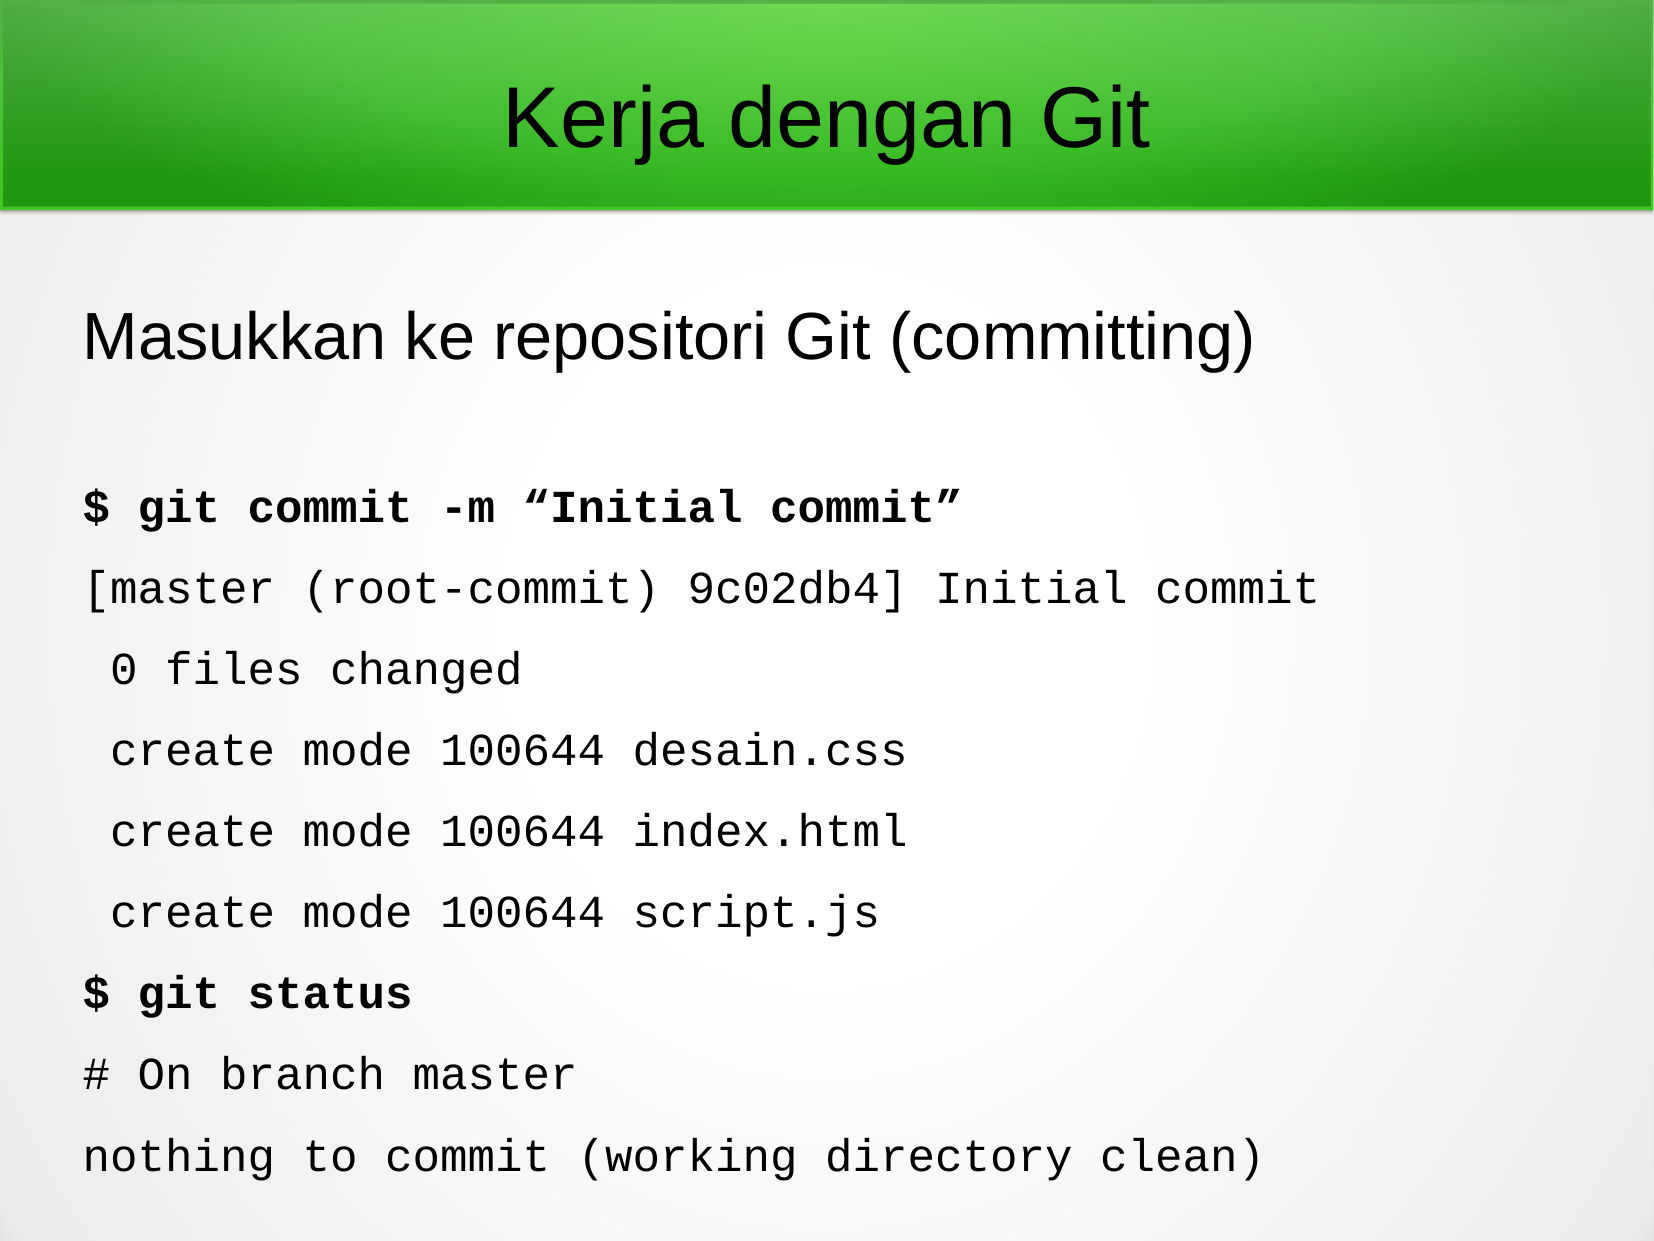

# Kerja dengan Git
Masukkan ke repositori Git (committing)
$ git commit -m “Initial commit”
[master (root-commit) 9c02db4] Initial commit
 0 files changed
 create mode 100644 desain.css
 create mode 100644 index.html
 create mode 100644 script.js
$ git status
# On branch master
nothing to commit (working directory clean)